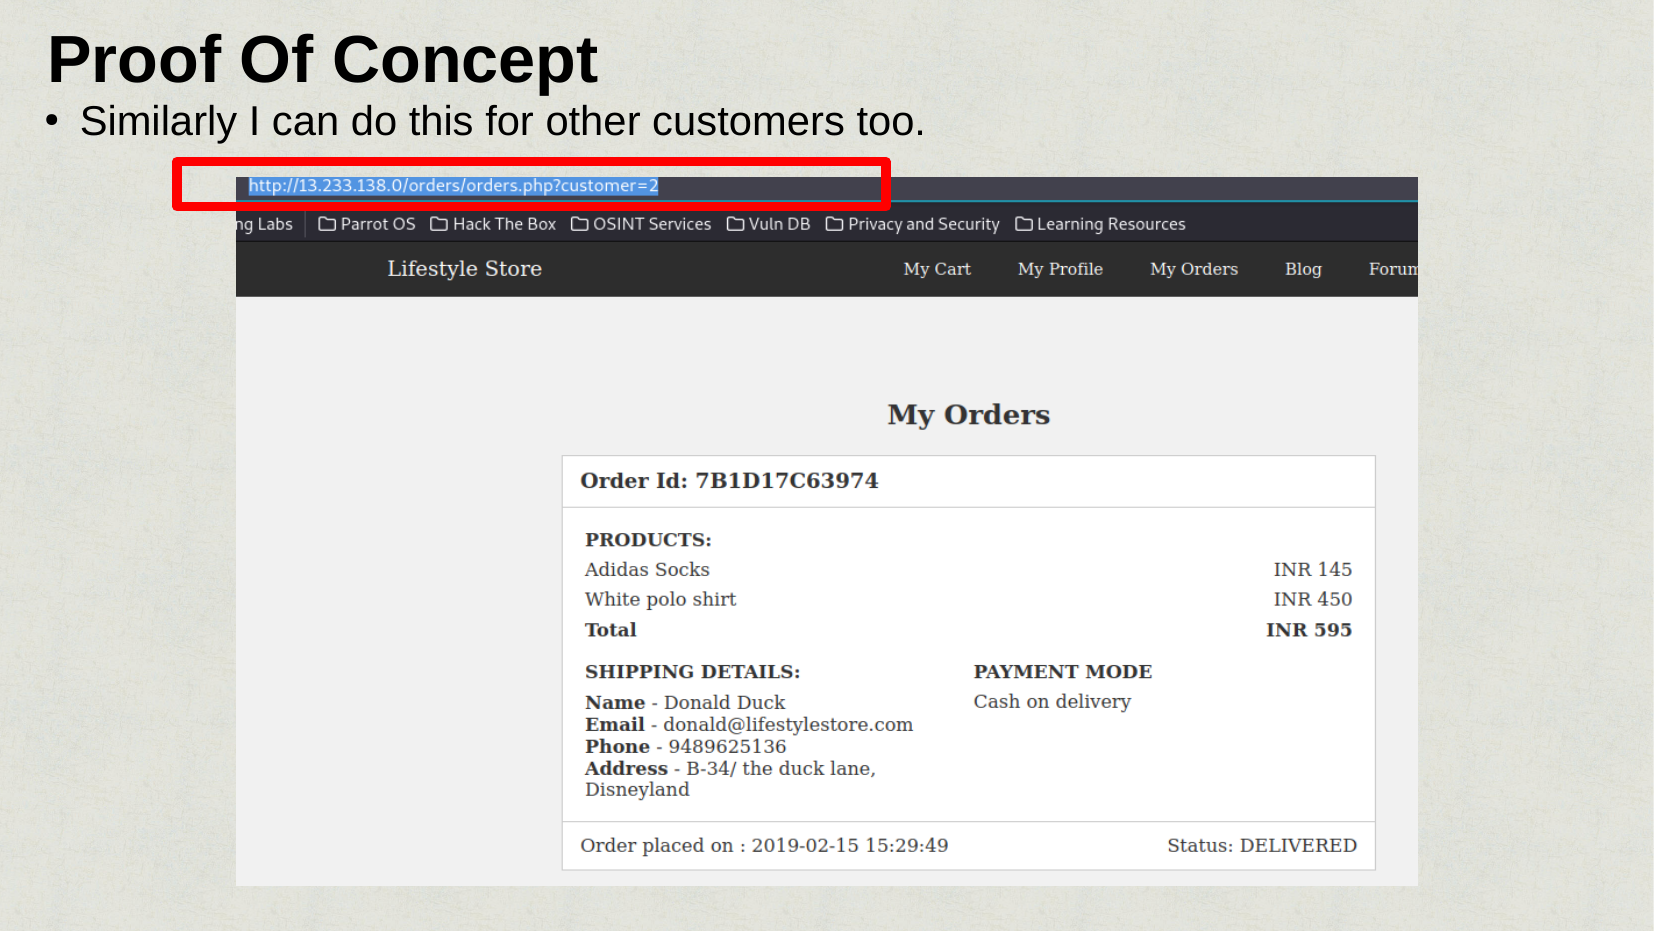

# Proof Of Concept
Similarly I can do this for other customers too.